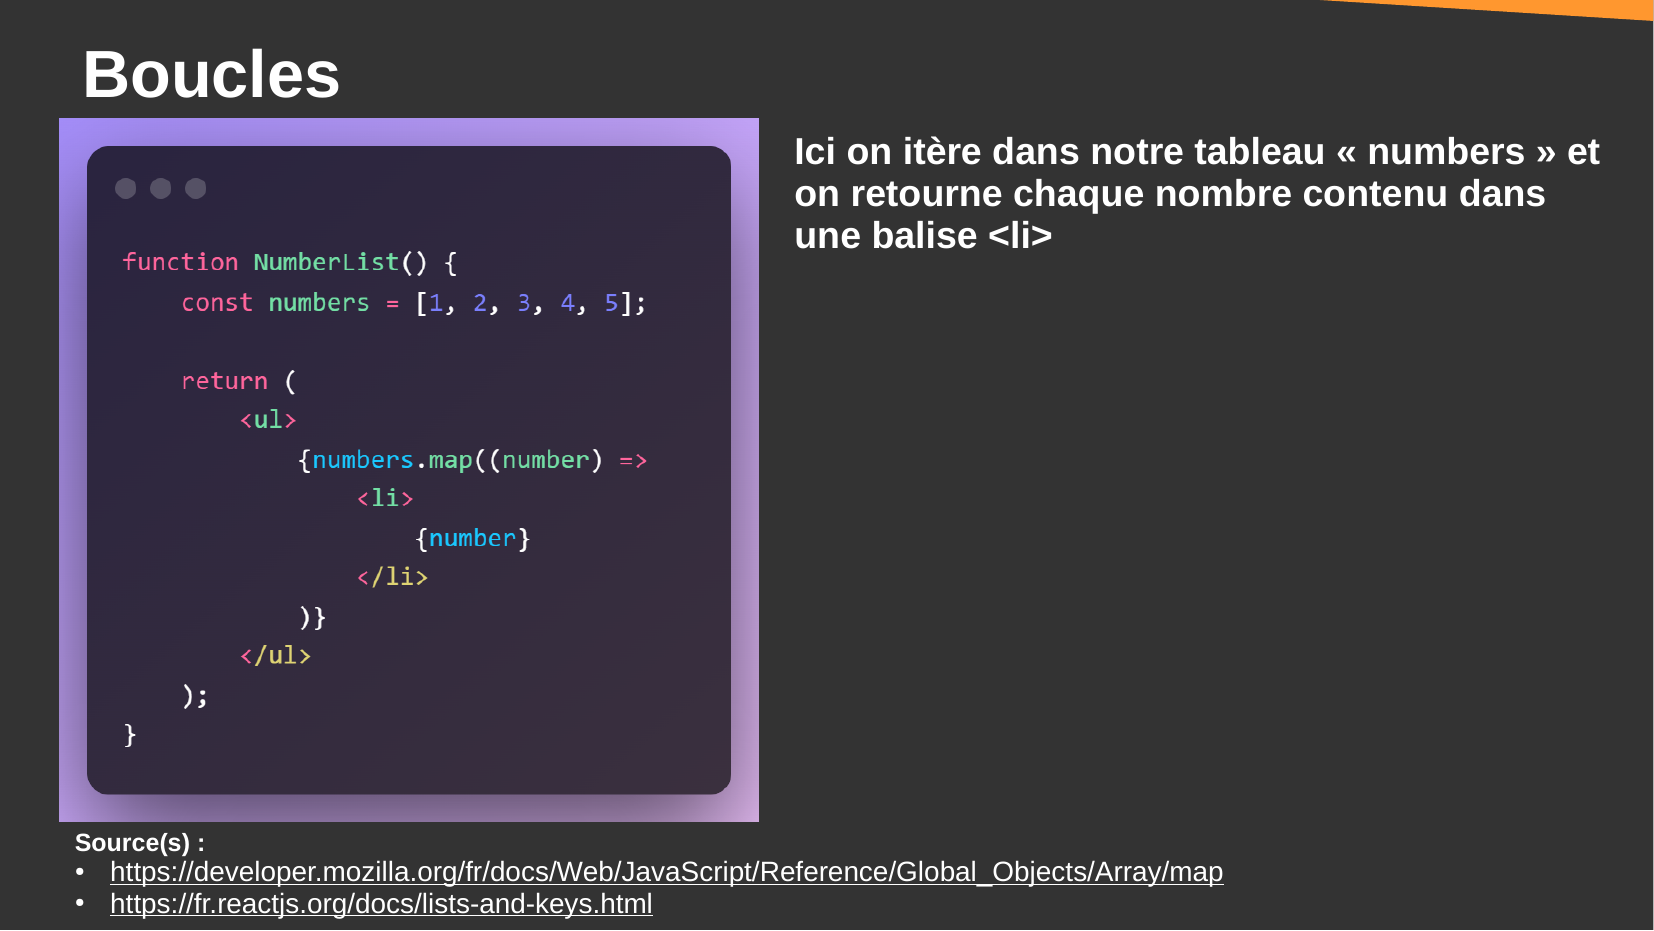

# Boucles
Ici on itère dans notre tableau « numbers » et on retourne chaque nombre contenu dans une balise <li>
Source(s) :
https://developer.mozilla.org/fr/docs/Web/JavaScript/Reference/Global_Objects/Array/map
https://fr.reactjs.org/docs/lists-and-keys.html